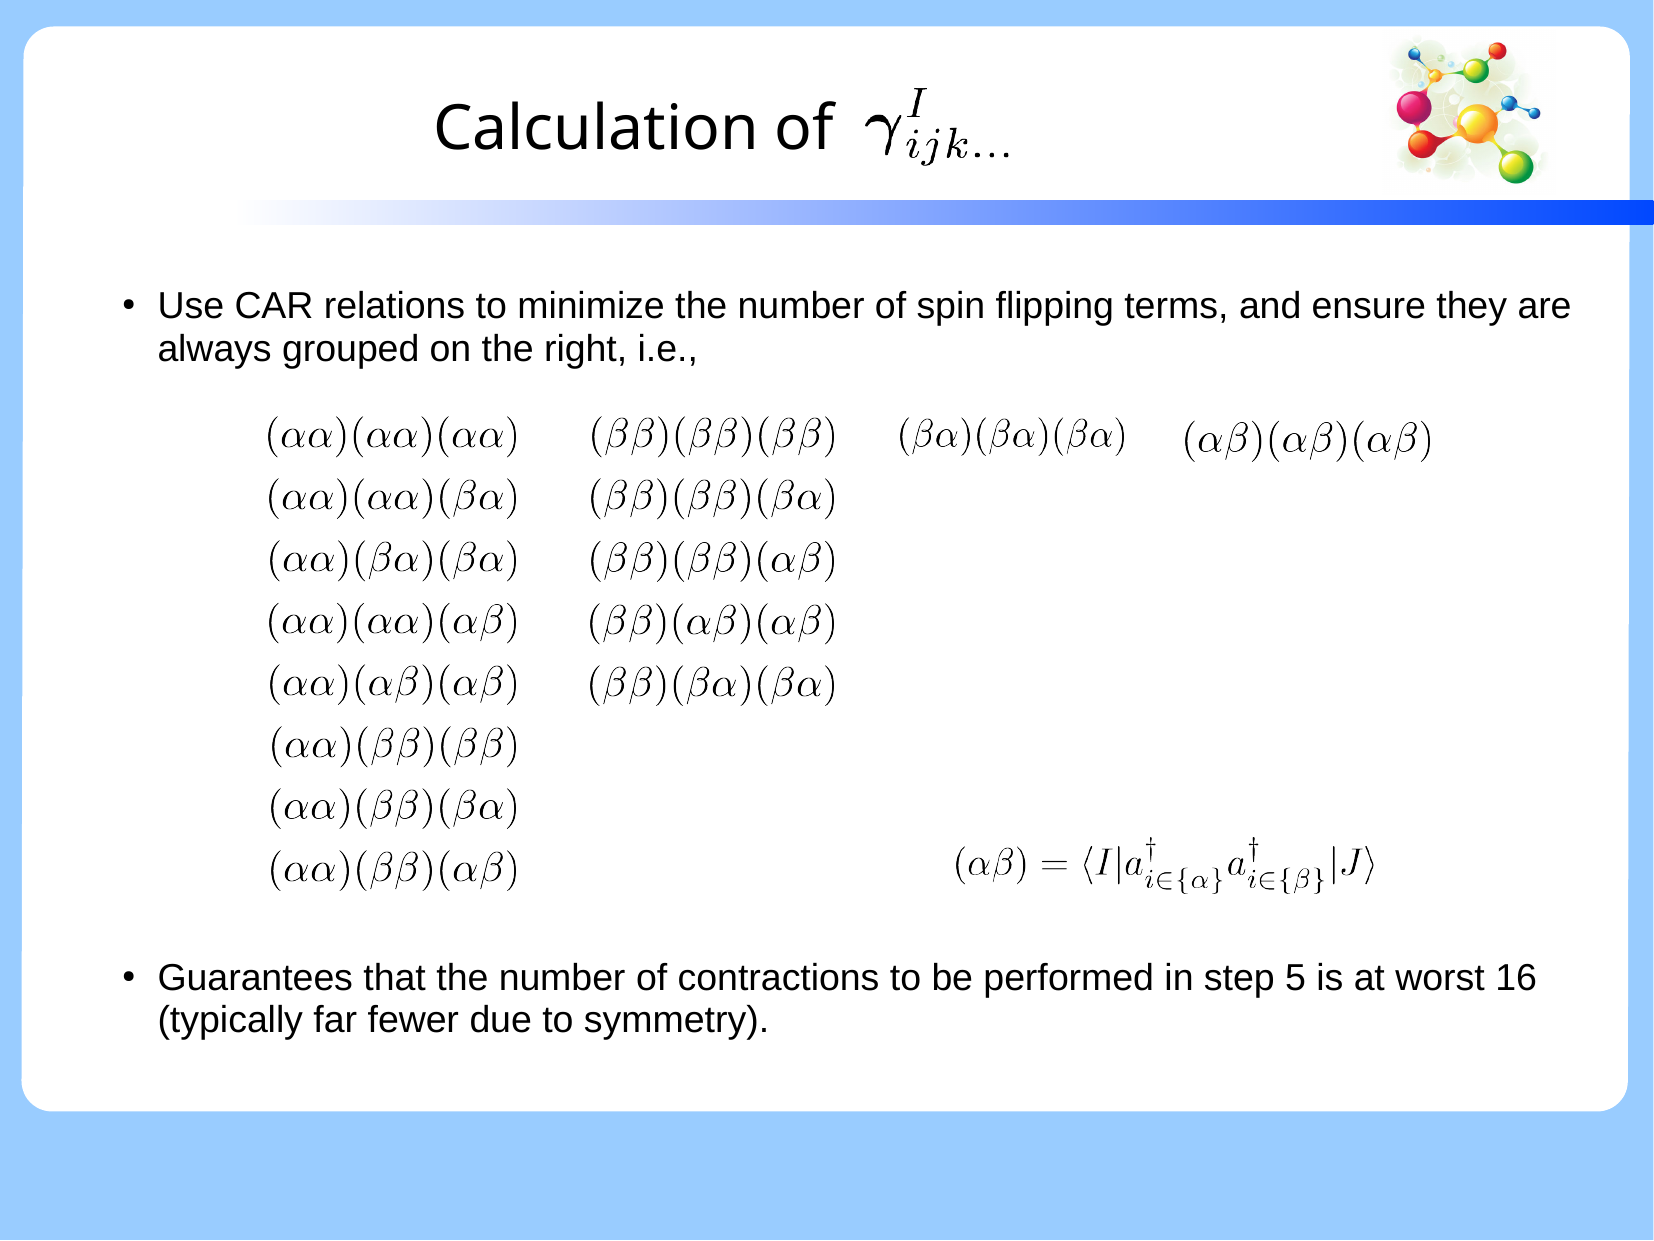

# Calculation of
Use CAR relations to minimize the number of spin flipping terms, and ensure they are always grouped on the right, i.e.,
Guarantees that the number of contractions to be performed in step 5 is at worst 16
(typically far fewer due to symmetry).